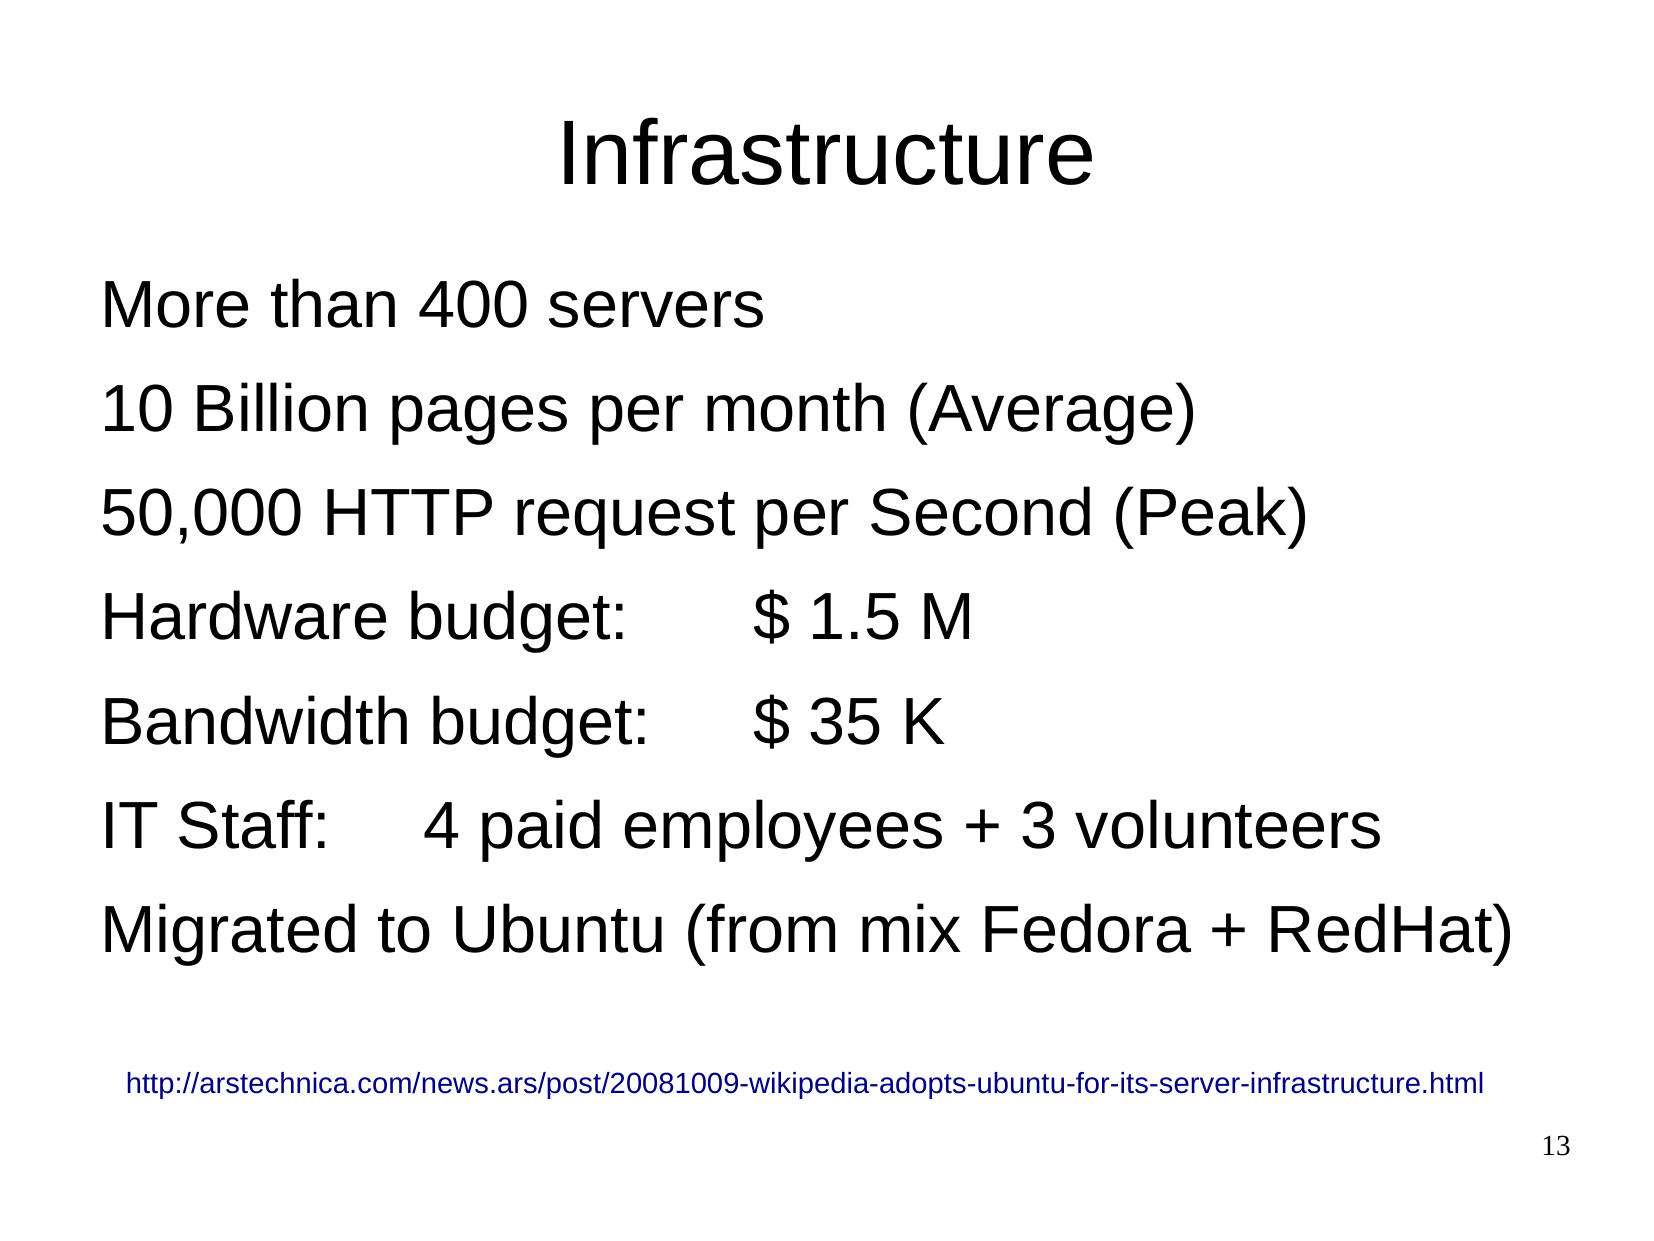

# Infrastructure
More than 400 servers
10 Billion pages per month (Average)
50,000 HTTP request per Second (Peak)
Hardware budget: 		$ 1.5 M
Bandwidth budget: 		$ 35 K
IT Staff: 4 paid employees + 3 volunteers
Migrated to Ubuntu (from mix Fedora + RedHat)
http://arstechnica.com/news.ars/post/20081009-wikipedia-adopts-ubuntu-for-its-server-infrastructure.html
13